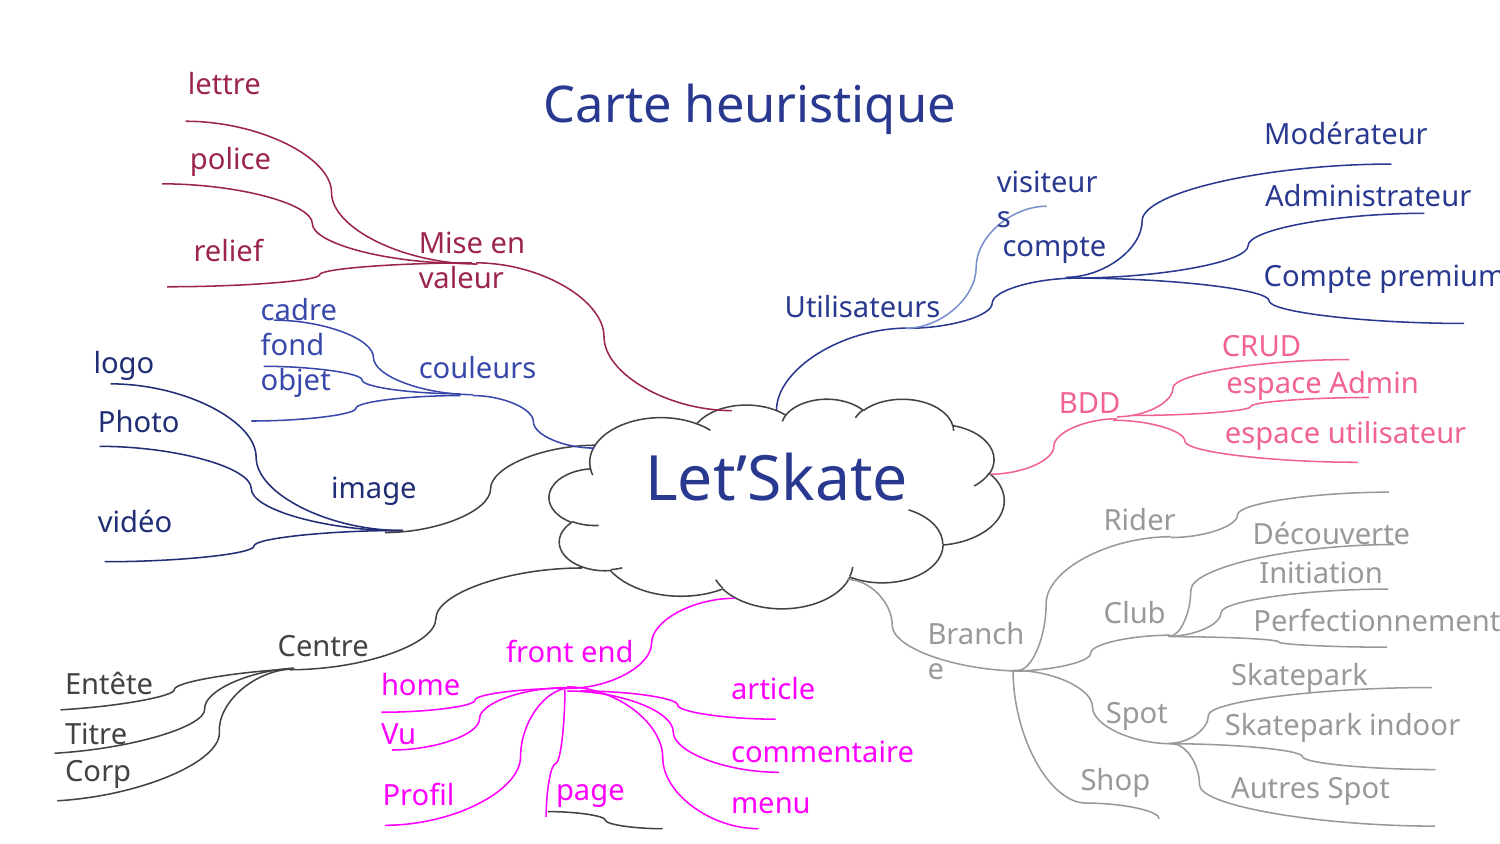

lettre
# Carte heuristique
Modérateur
police
visiteurs
Administrateur
Mise en valeur
compte
relief
Compte premium
Utilisateurs
cadre
fond
objet
CRUD
logo
couleurs
espace Admin
BDD
Photo
espace utilisateur
Let’Skate
image
Rider
vidéo
Découverte
Initiation
Club
Perfectionnement
Branche
Centre
front end
Skatepark
Entête
home
article
Spot
Skatepark indoor
Titre
Vu
commentaire
Corp
Shop
Autres Spot
page
Profil
menu